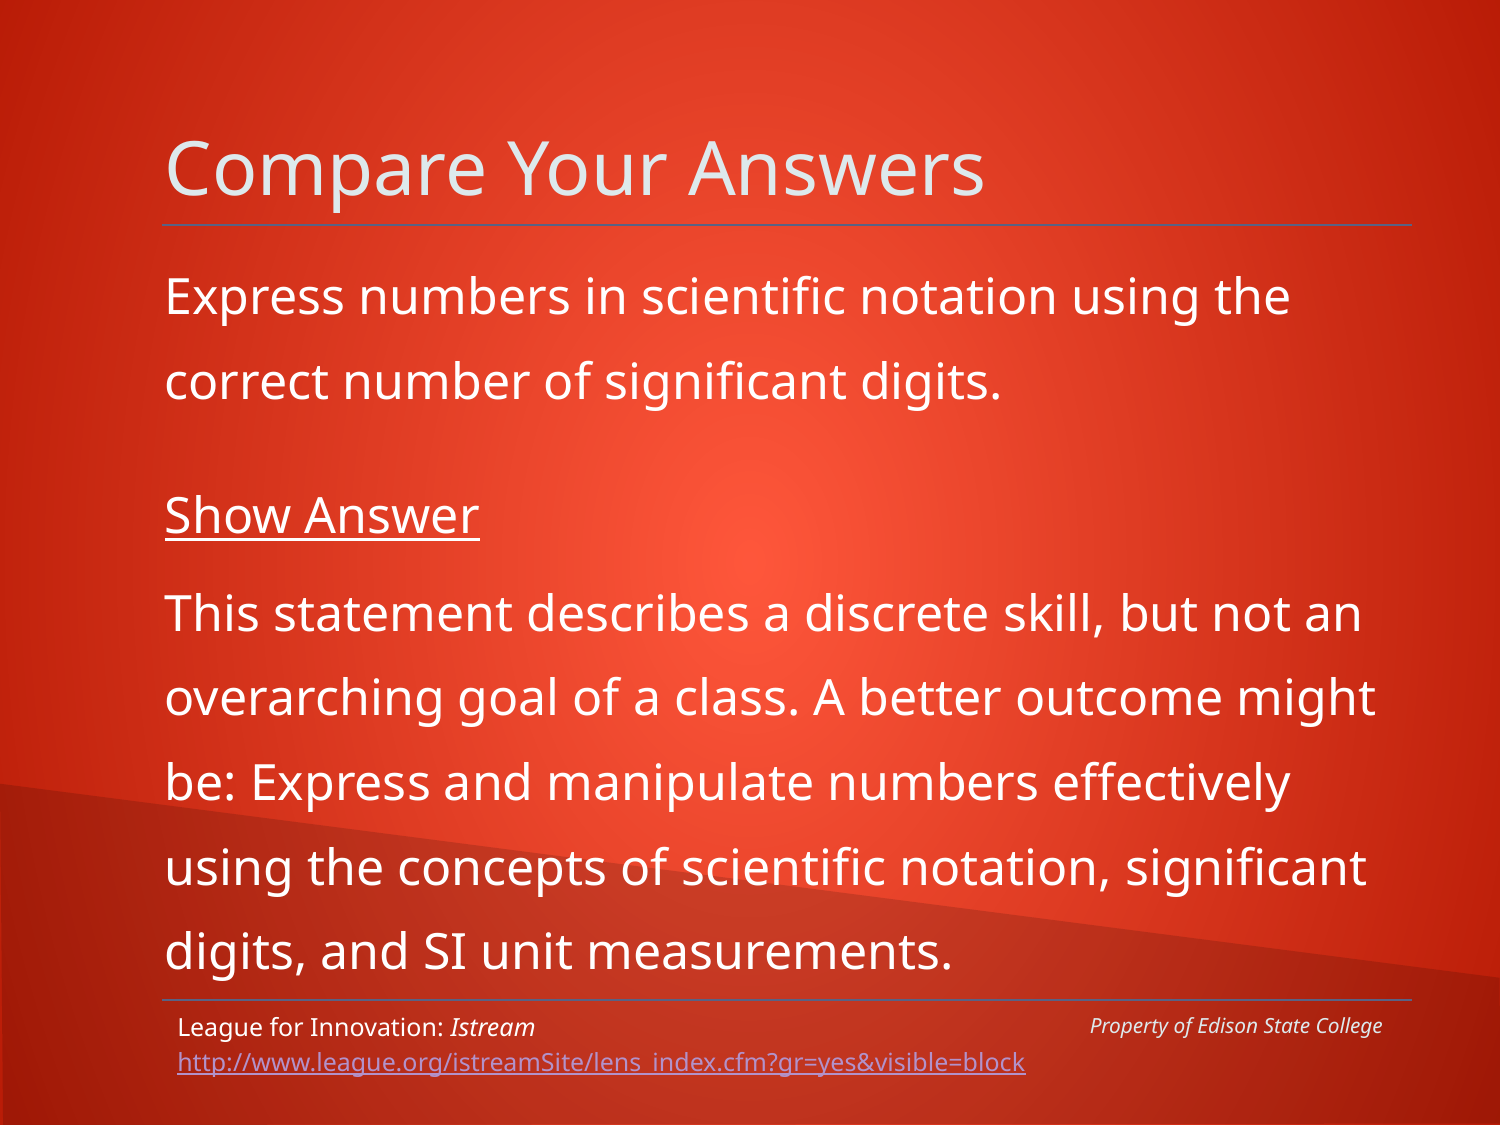

# Compare Your Answers
Express numbers in scientific notation using the correct number of significant digits.
Show Answer
This statement describes a discrete skill, but not an overarching goal of a class. A better outcome might be: Express and manipulate numbers effectively using the concepts of scientific notation, significant digits, and SI unit measurements.
Property of Edison State College
League for Innovation: Istream http://www.league.org/istreamSite/lens_index.cfm?gr=yes&visible=block